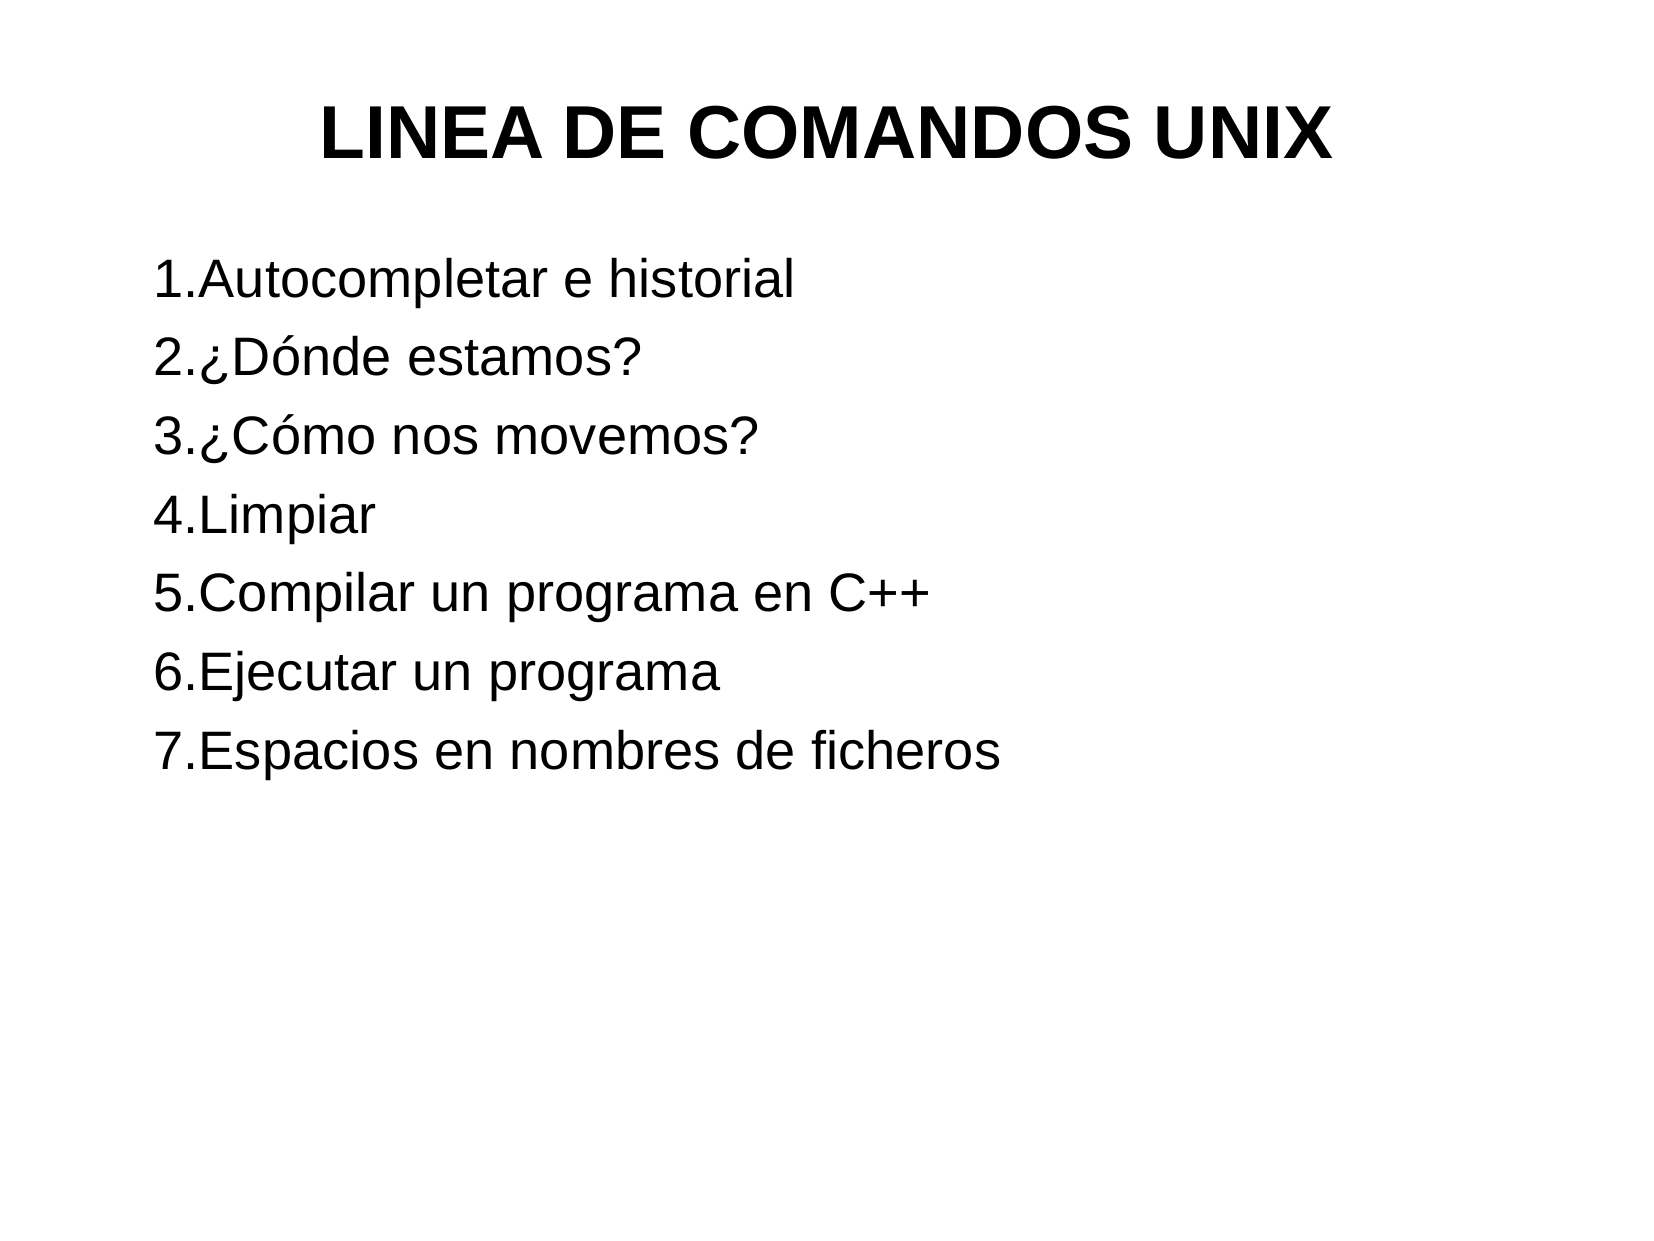

# LINEA DE COMANDOS UNIX
Autocompletar e historial
¿Dónde estamos?
¿Cómo nos movemos?
Limpiar
Compilar un programa en C++
Ejecutar un programa
Espacios en nombres de ficheros